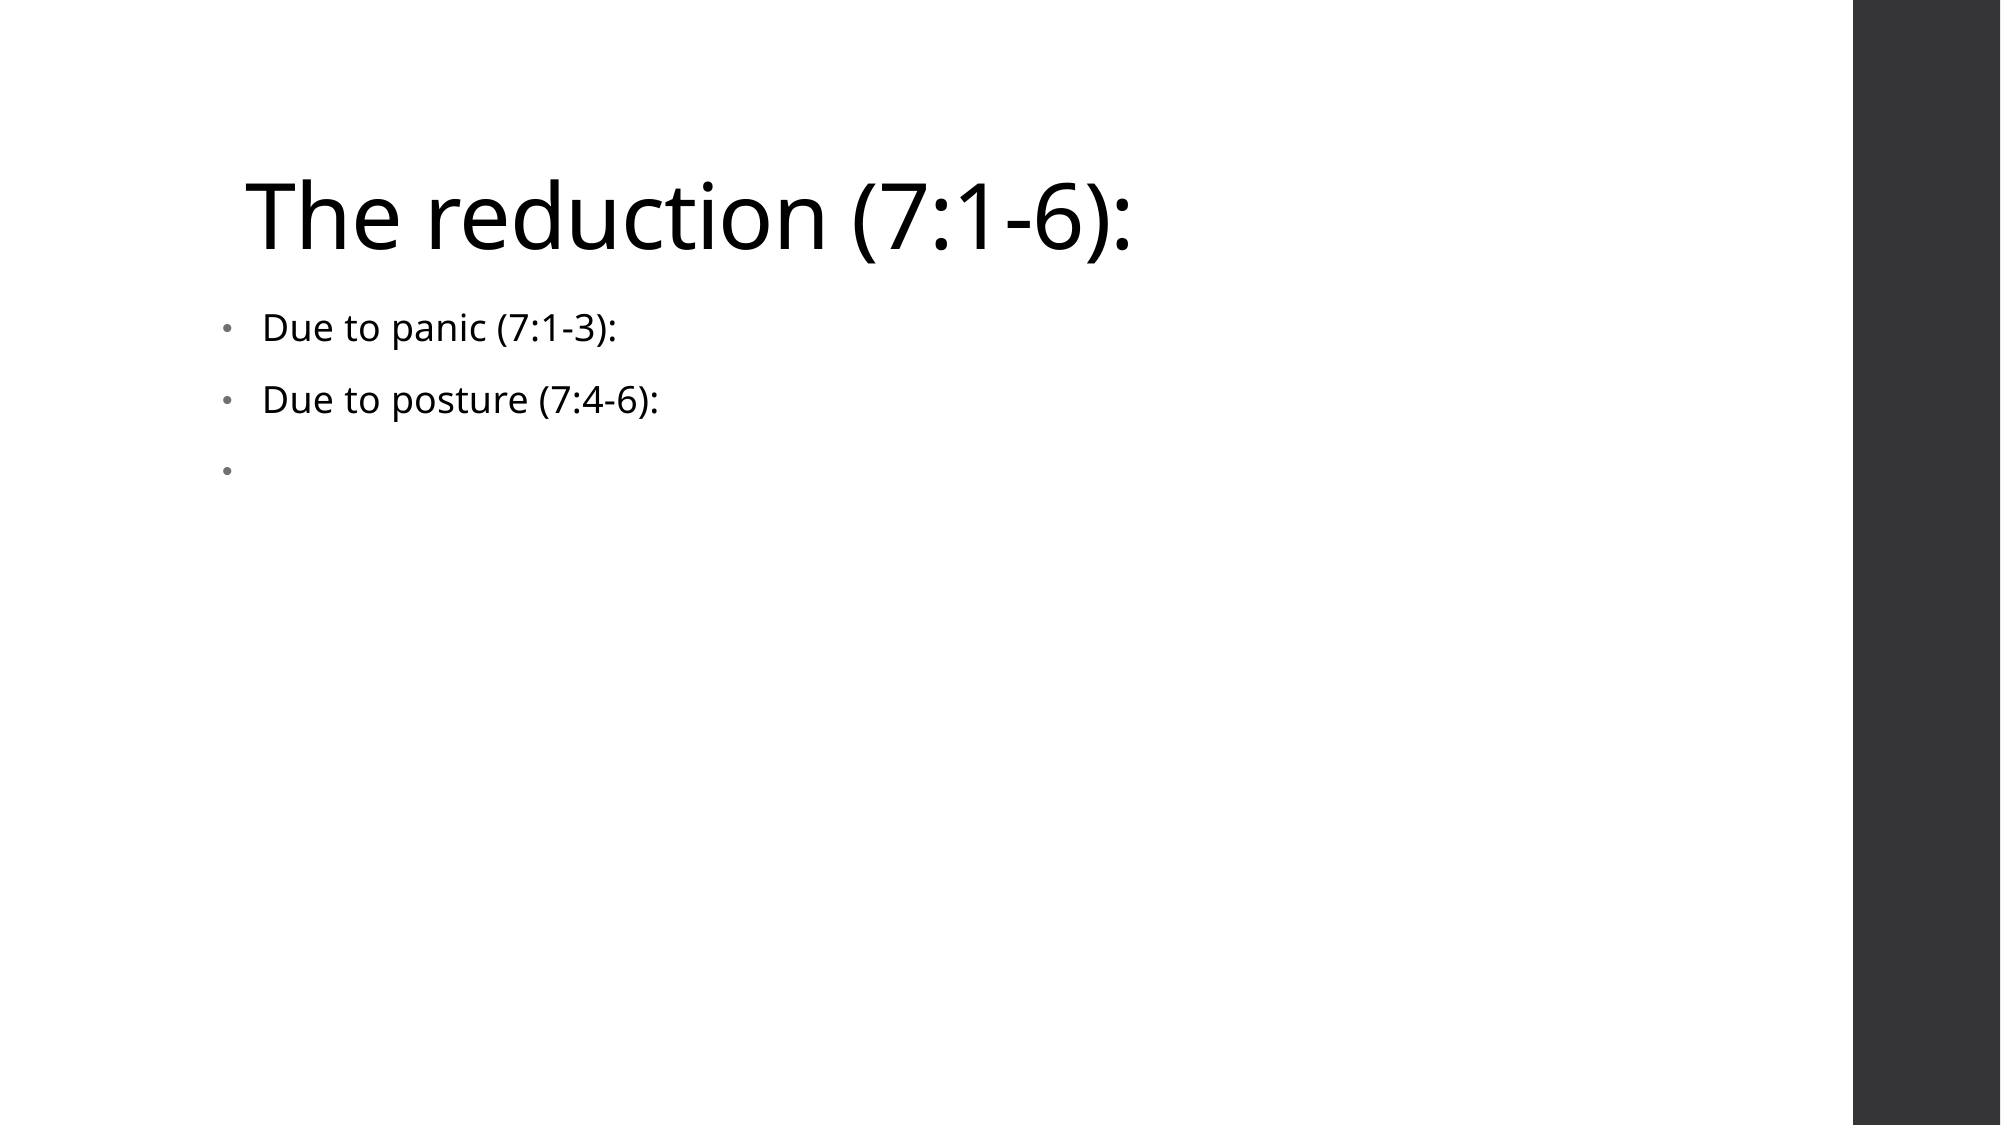

# The reduction (7:1-6):
 Due to panic (7:1-3):
 Due to posture (7:4-6):